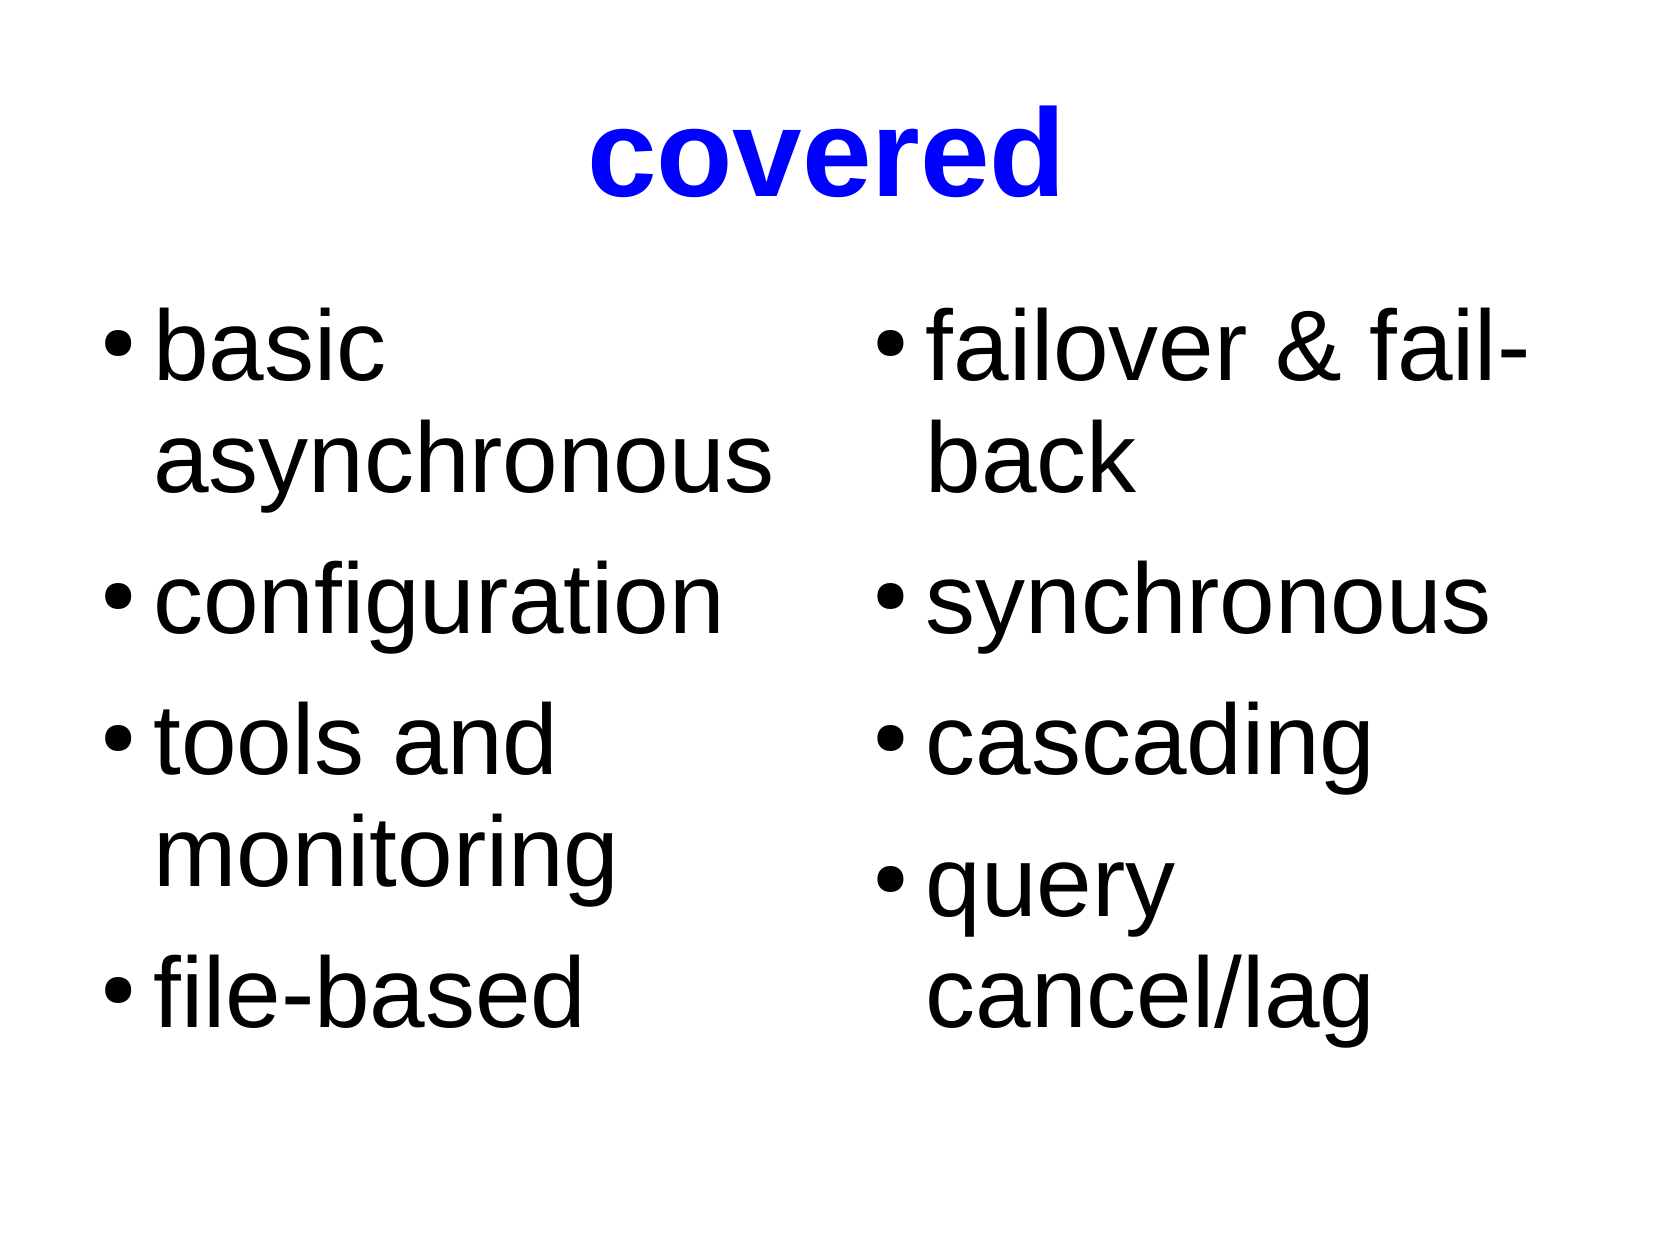

# covered
basic asynchronous
configuration
tools and monitoring
file-based
failover & fail-back
synchronous
cascading
query cancel/lag